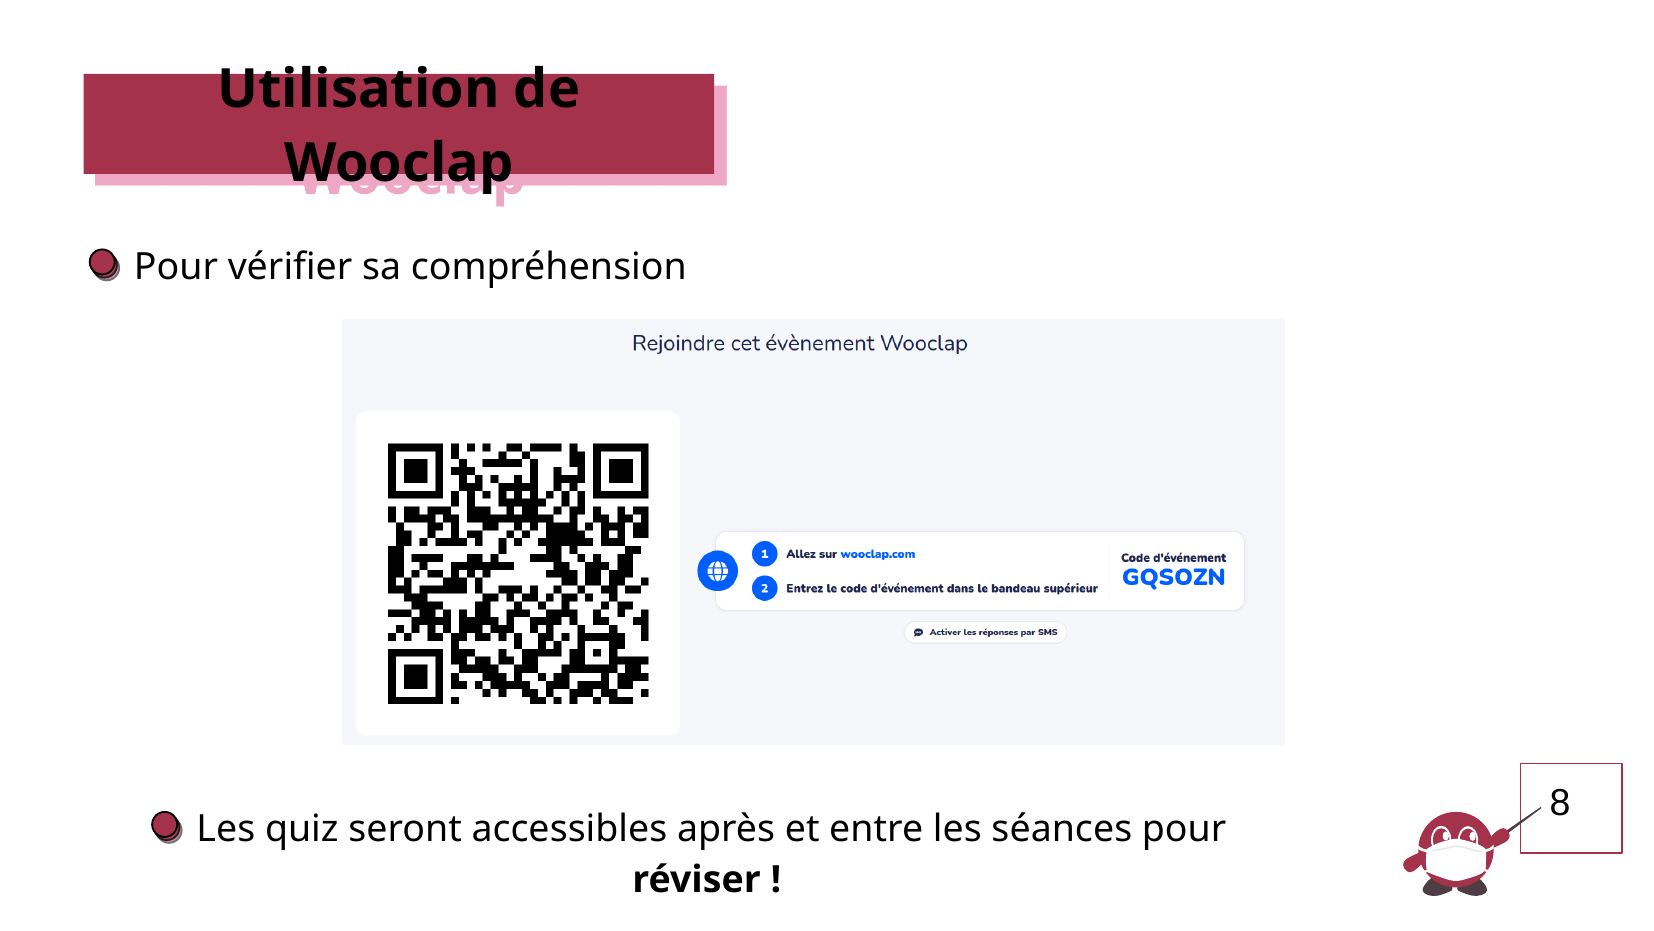

Utilisation de Wooclap
 Pour vérifier sa compréhension
 Les quiz seront accessibles après et entre les séances pour réviser !